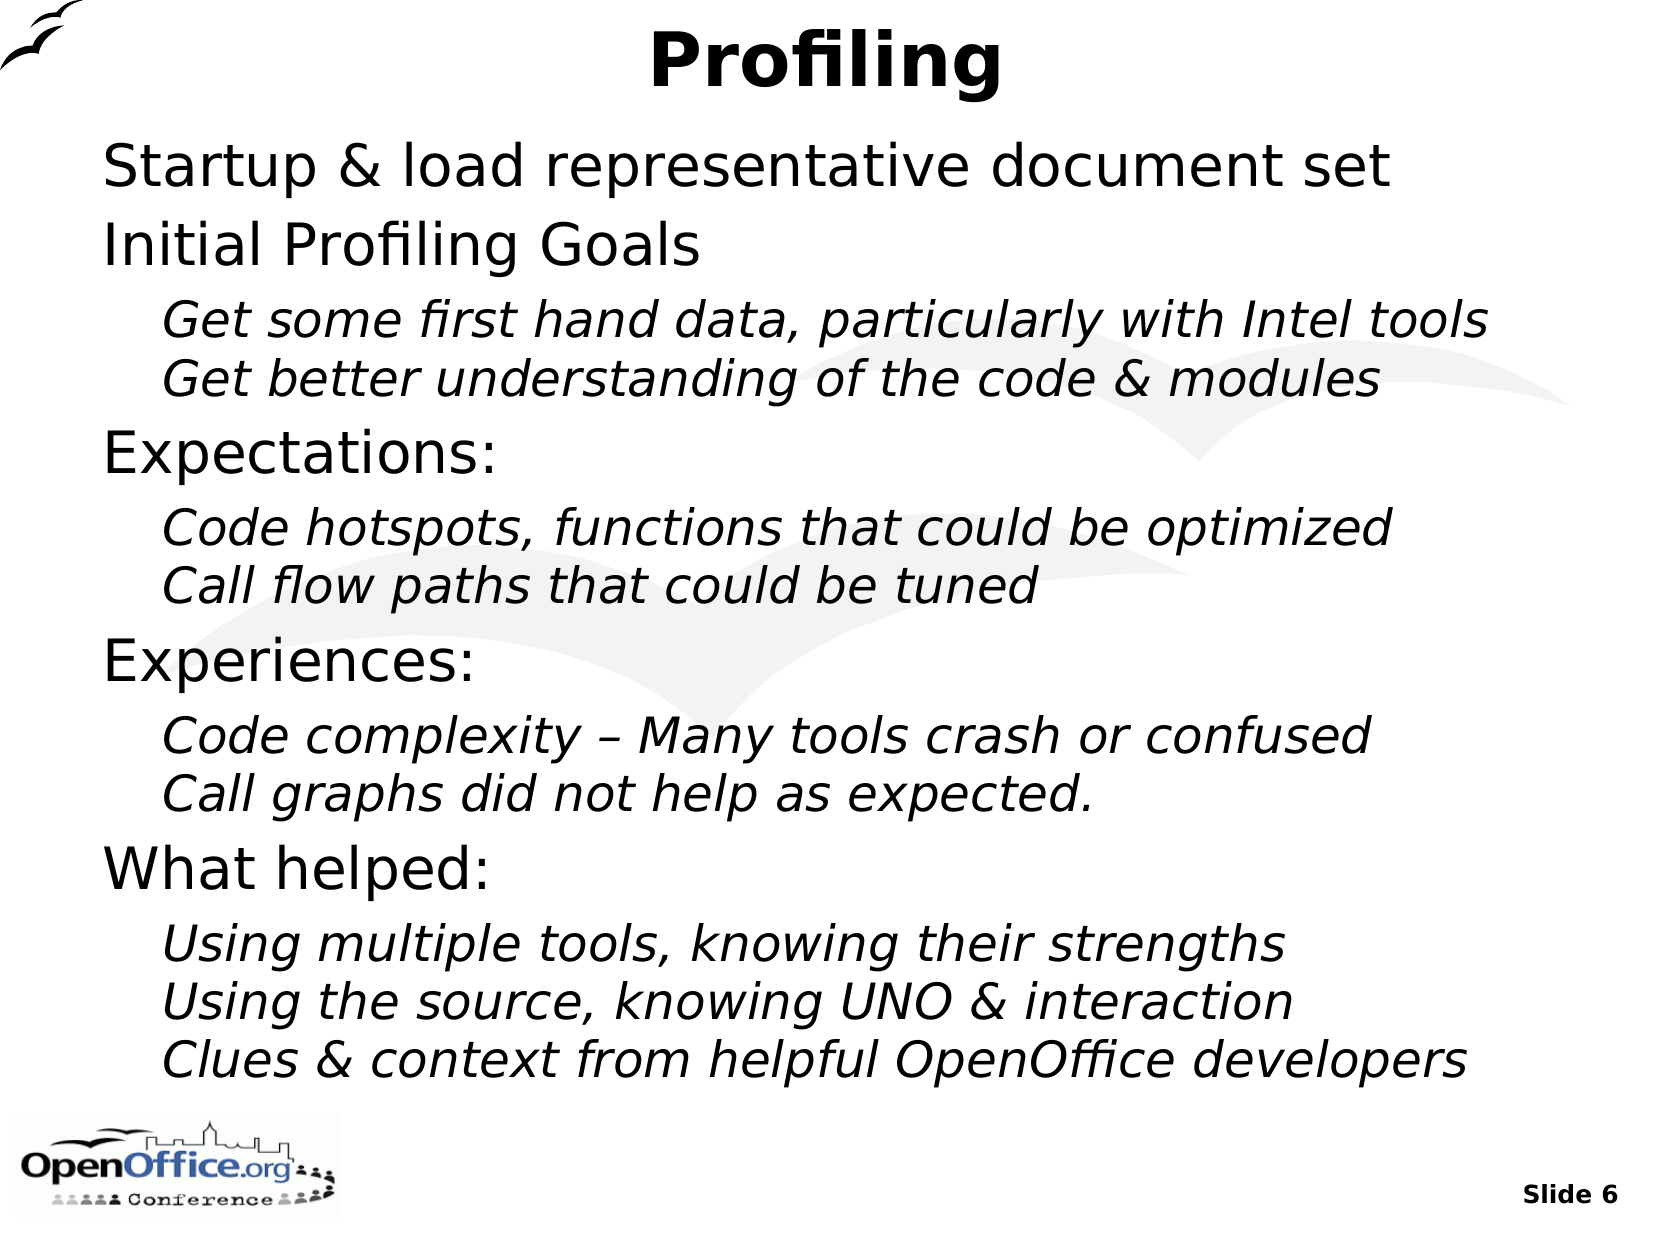

# Profiling
Startup & load representative document set
Initial Profiling Goals
Get some first hand data, particularly with Intel tools
Get better understanding of the code & modules
Expectations:
Code hotspots, functions that could be optimized
Call flow paths that could be tuned
Experiences:
Code complexity – Many tools crash or confused
Call graphs did not help as expected.
What helped:
Using multiple tools, knowing their strengths
Using the source, knowing UNO & interaction
Clues & context from helpful OpenOffice developers